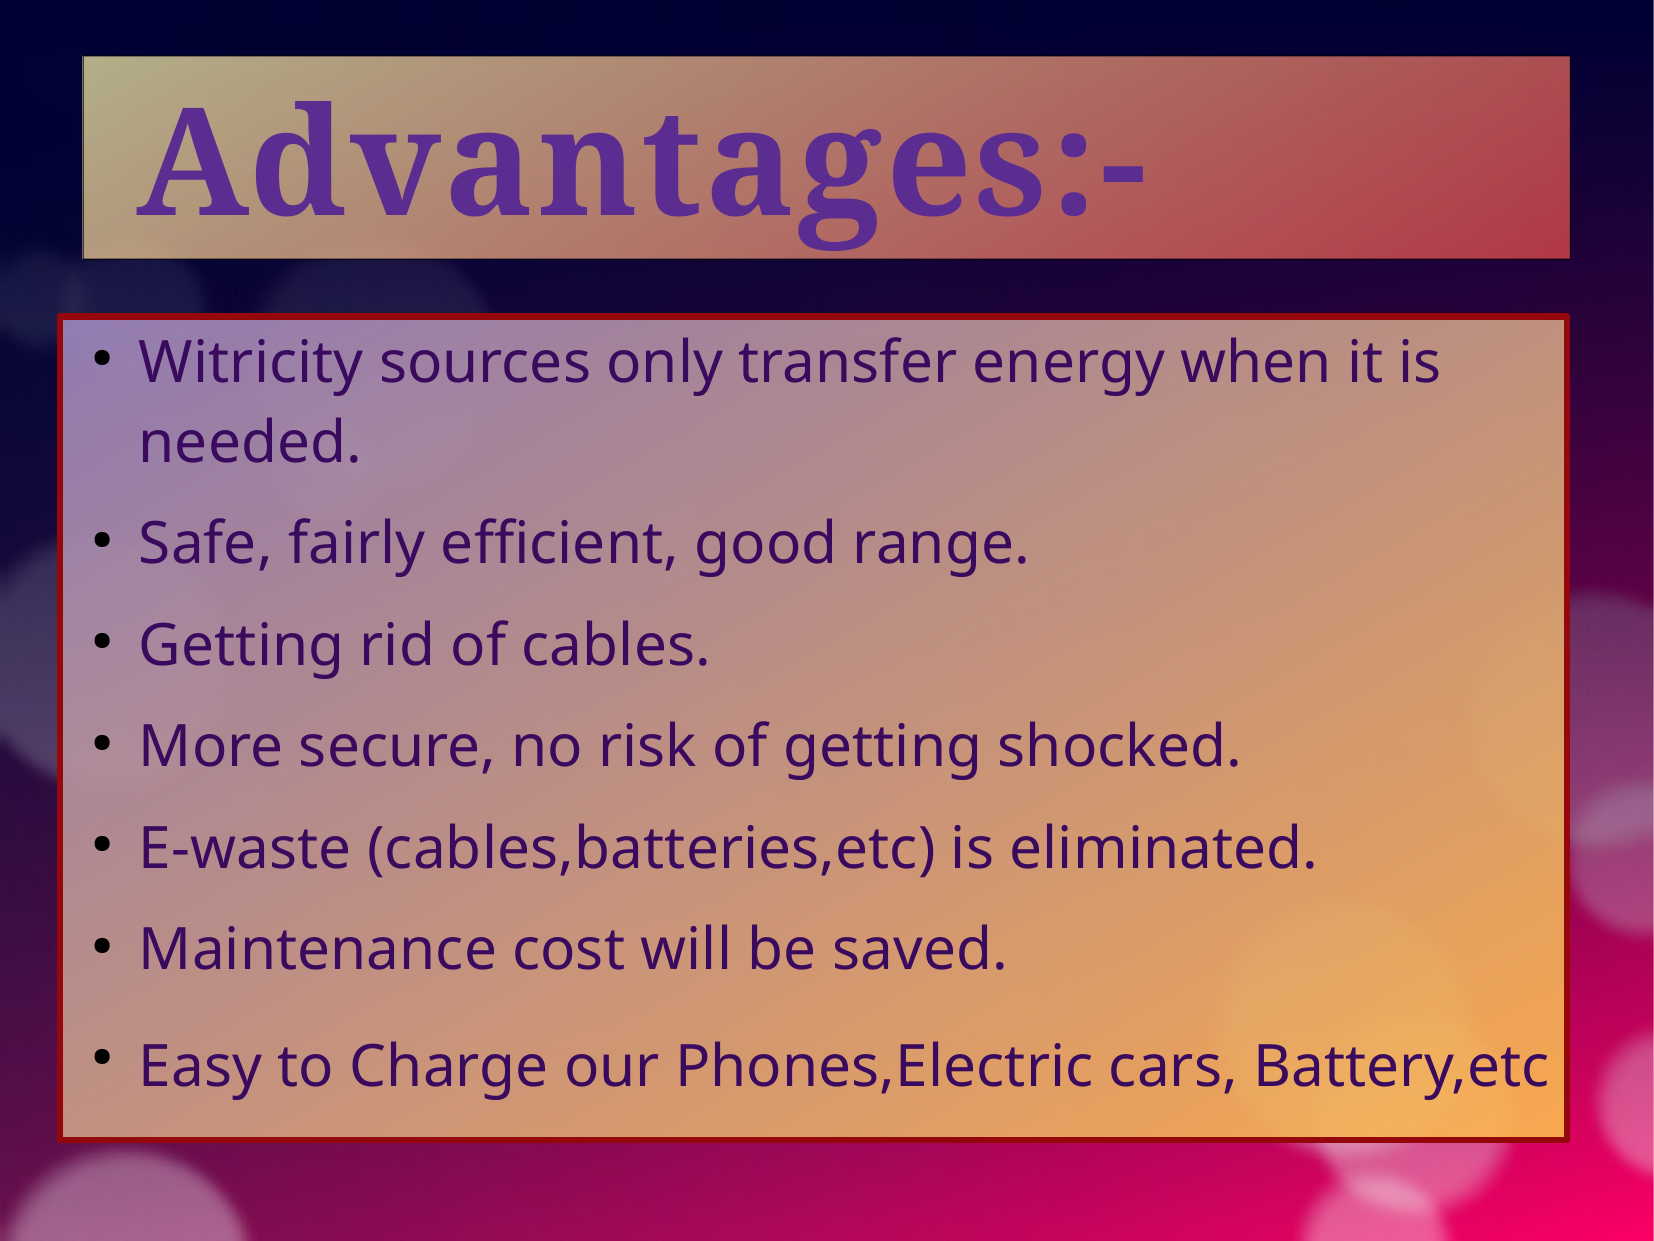

# Advantages:-
Witricity sources only transfer energy when it is needed.
Safe, fairly efficient, good range.
Getting rid of cables.
More secure, no risk of getting shocked.
E-waste (cables,batteries,etc) is eliminated.
Maintenance cost will be saved.
Easy to Charge our Phones,Electric cars, Battery,etc